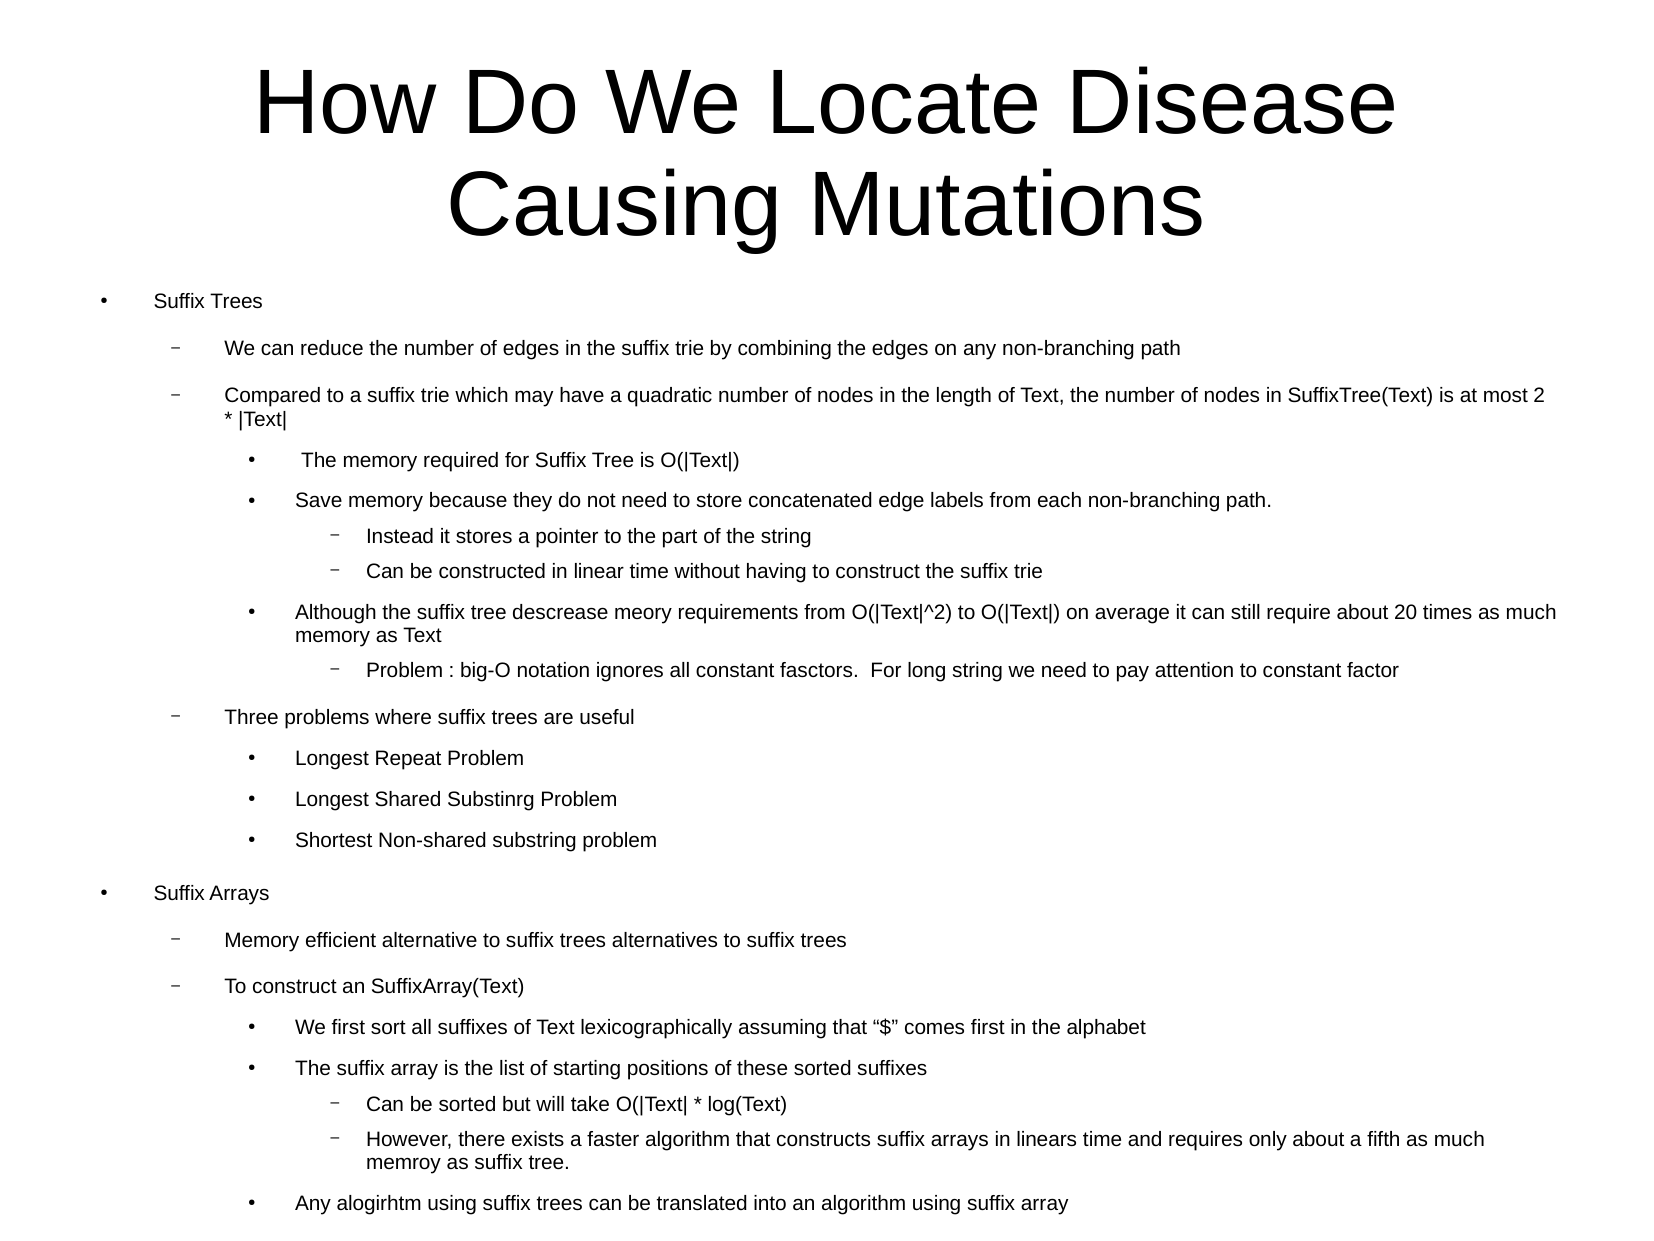

# How Do We Locate Disease Causing Mutations
Suffix Trees
We can reduce the number of edges in the suffix trie by combining the edges on any non-branching path
Compared to a suffix trie which may have a quadratic number of nodes in the length of Text, the number of nodes in SuffixTree(Text) is at most 2 * |Text|
 The memory required for Suffix Tree is O(|Text|)
Save memory because they do not need to store concatenated edge labels from each non-branching path.
Instead it stores a pointer to the part of the string
Can be constructed in linear time without having to construct the suffix trie
Although the suffix tree descrease meory requirements from O(|Text|^2) to O(|Text|) on average it can still require about 20 times as much memory as Text
Problem : big-O notation ignores all constant fasctors. For long string we need to pay attention to constant factor
Three problems where suffix trees are useful
Longest Repeat Problem
Longest Shared Substinrg Problem
Shortest Non-shared substring problem
Suffix Arrays
Memory efficient alternative to suffix trees alternatives to suffix trees
To construct an SuffixArray(Text)
We first sort all suffixes of Text lexicographically assuming that “$” comes first in the alphabet
The suffix array is the list of starting positions of these sorted suffixes
Can be sorted but will take O(|Text| * log(Text)
However, there exists a faster algorithm that constructs suffix arrays in linears time and requires only about a fifth as much memroy as suffix tree.
Any alogirhtm using suffix trees can be translated into an algorithm using suffix array